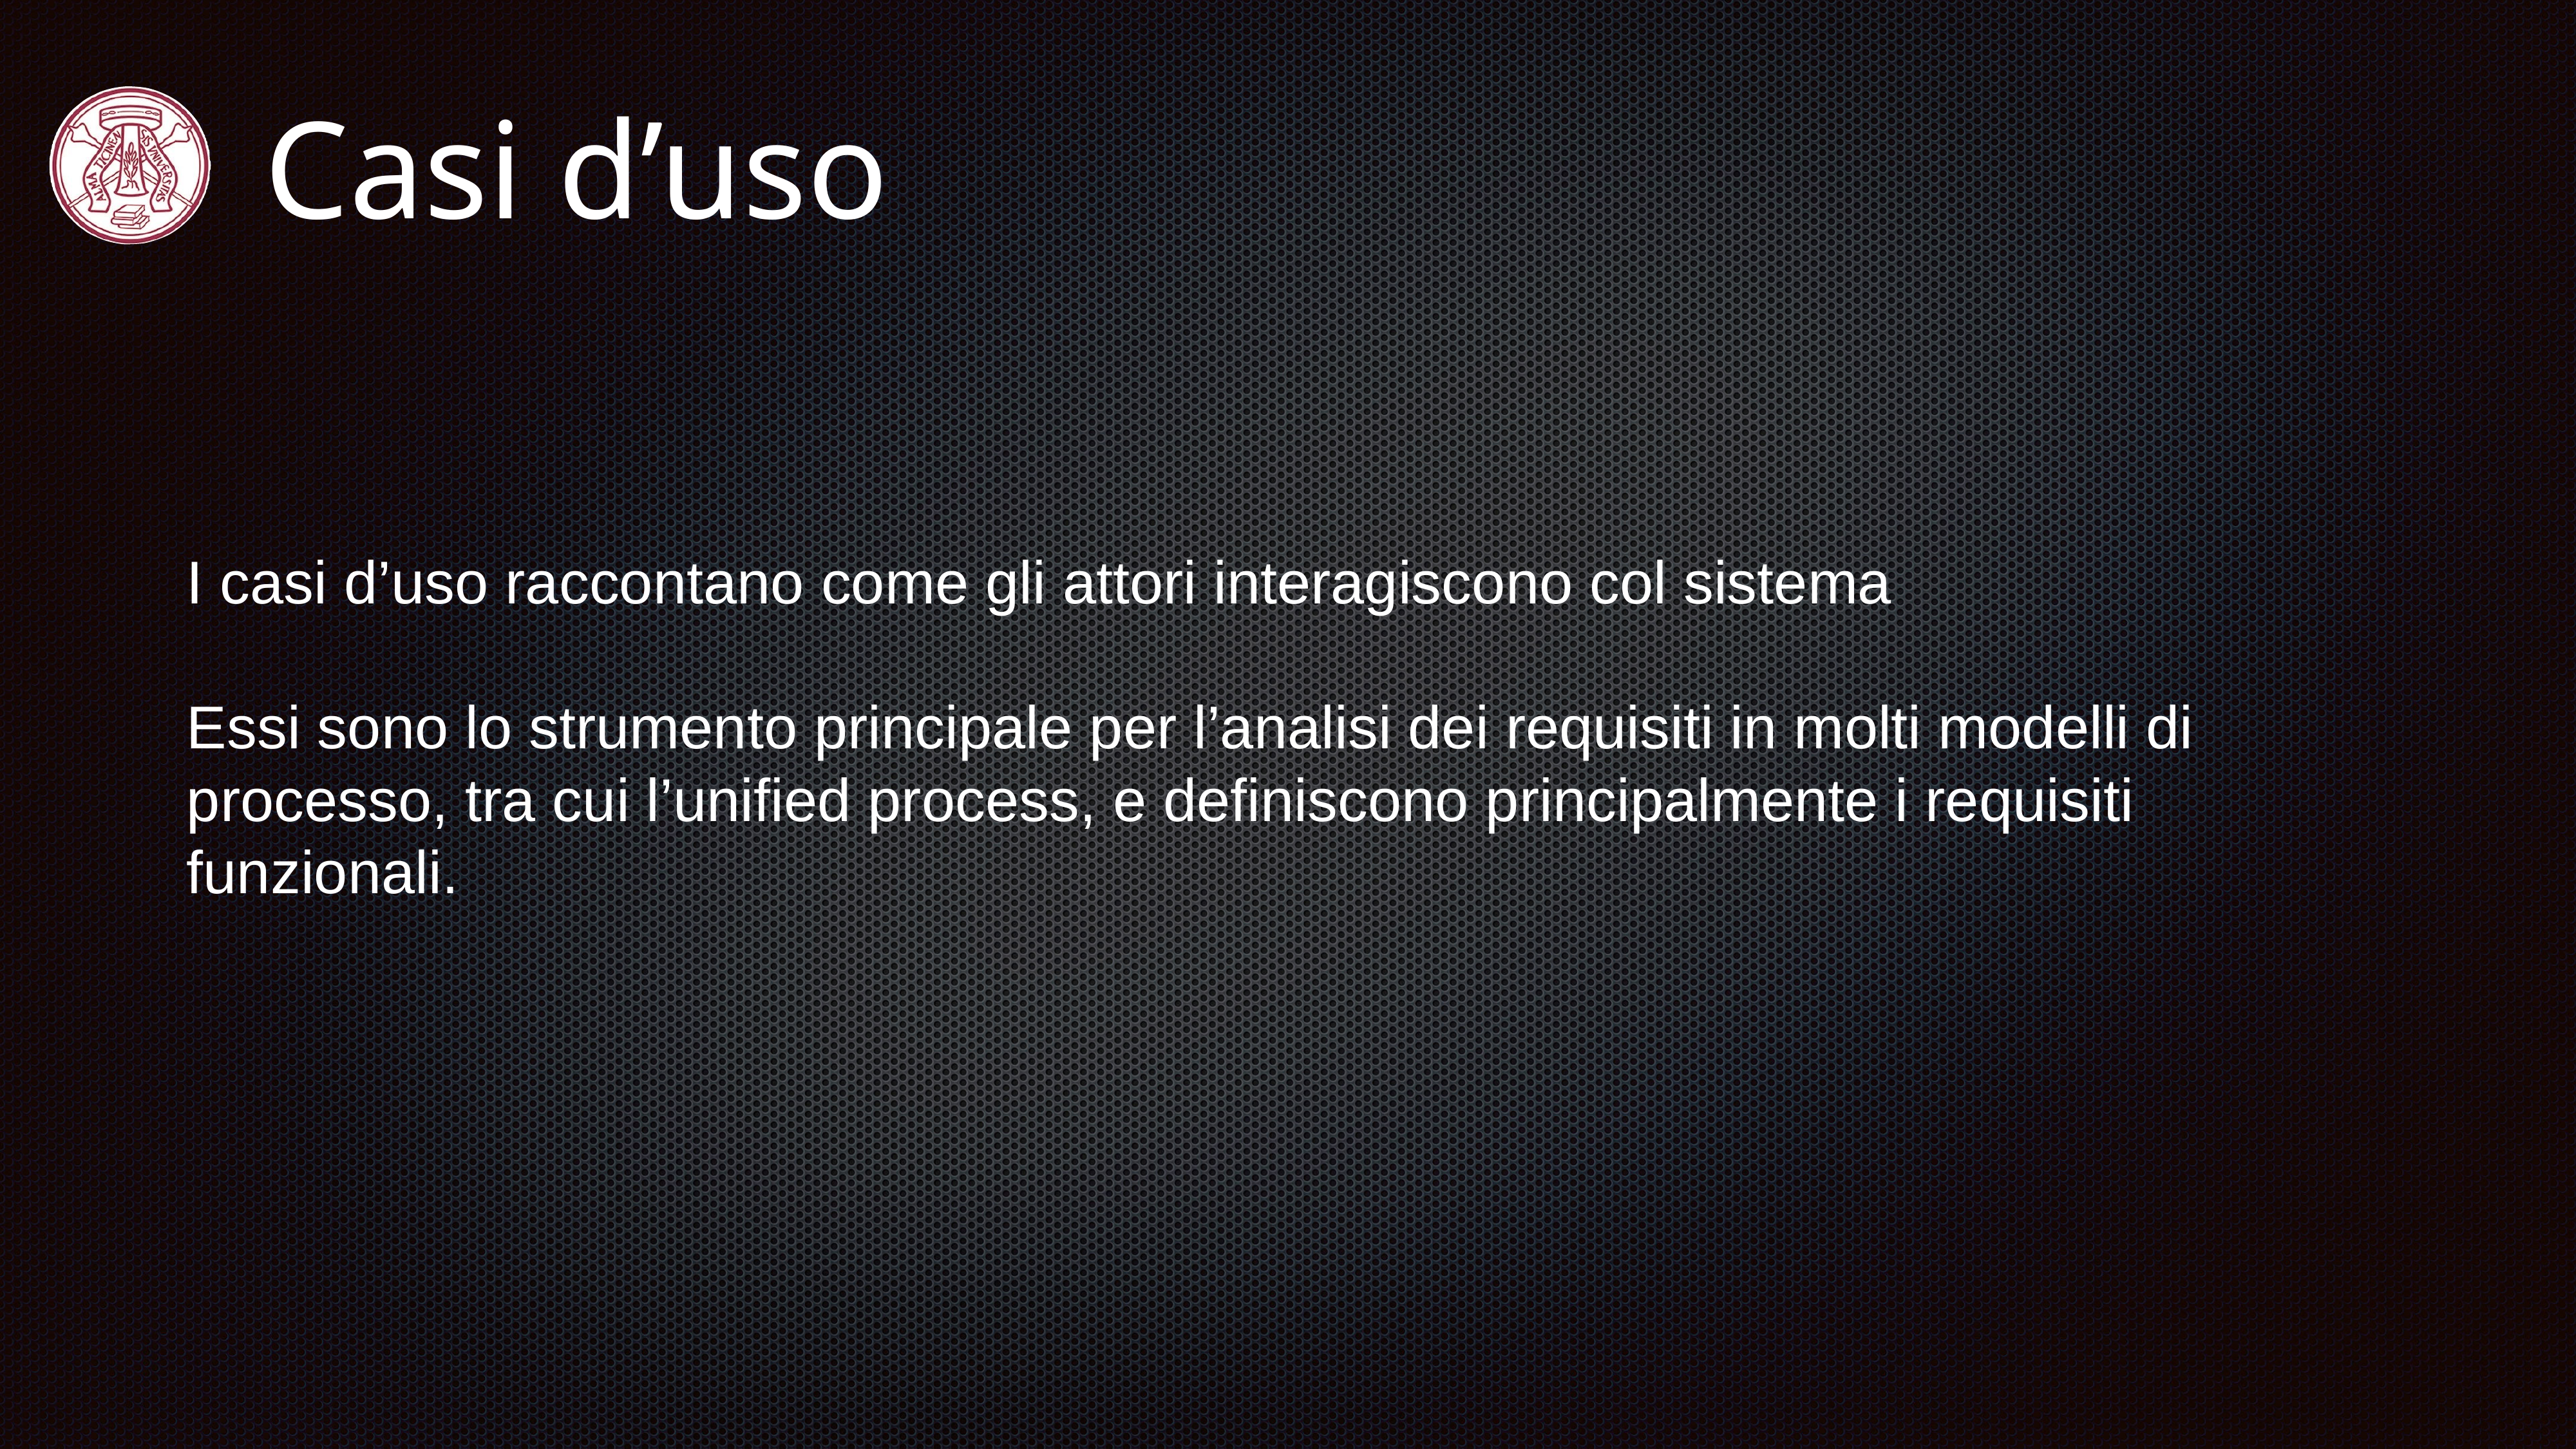

# Casi d’uso
I casi d’uso raccontano come gli attori interagiscono col sistema
Essi sono lo strumento principale per l’analisi dei requisiti in molti modelli di processo, tra cui l’unified process, e definiscono principalmente i requisiti funzionali.